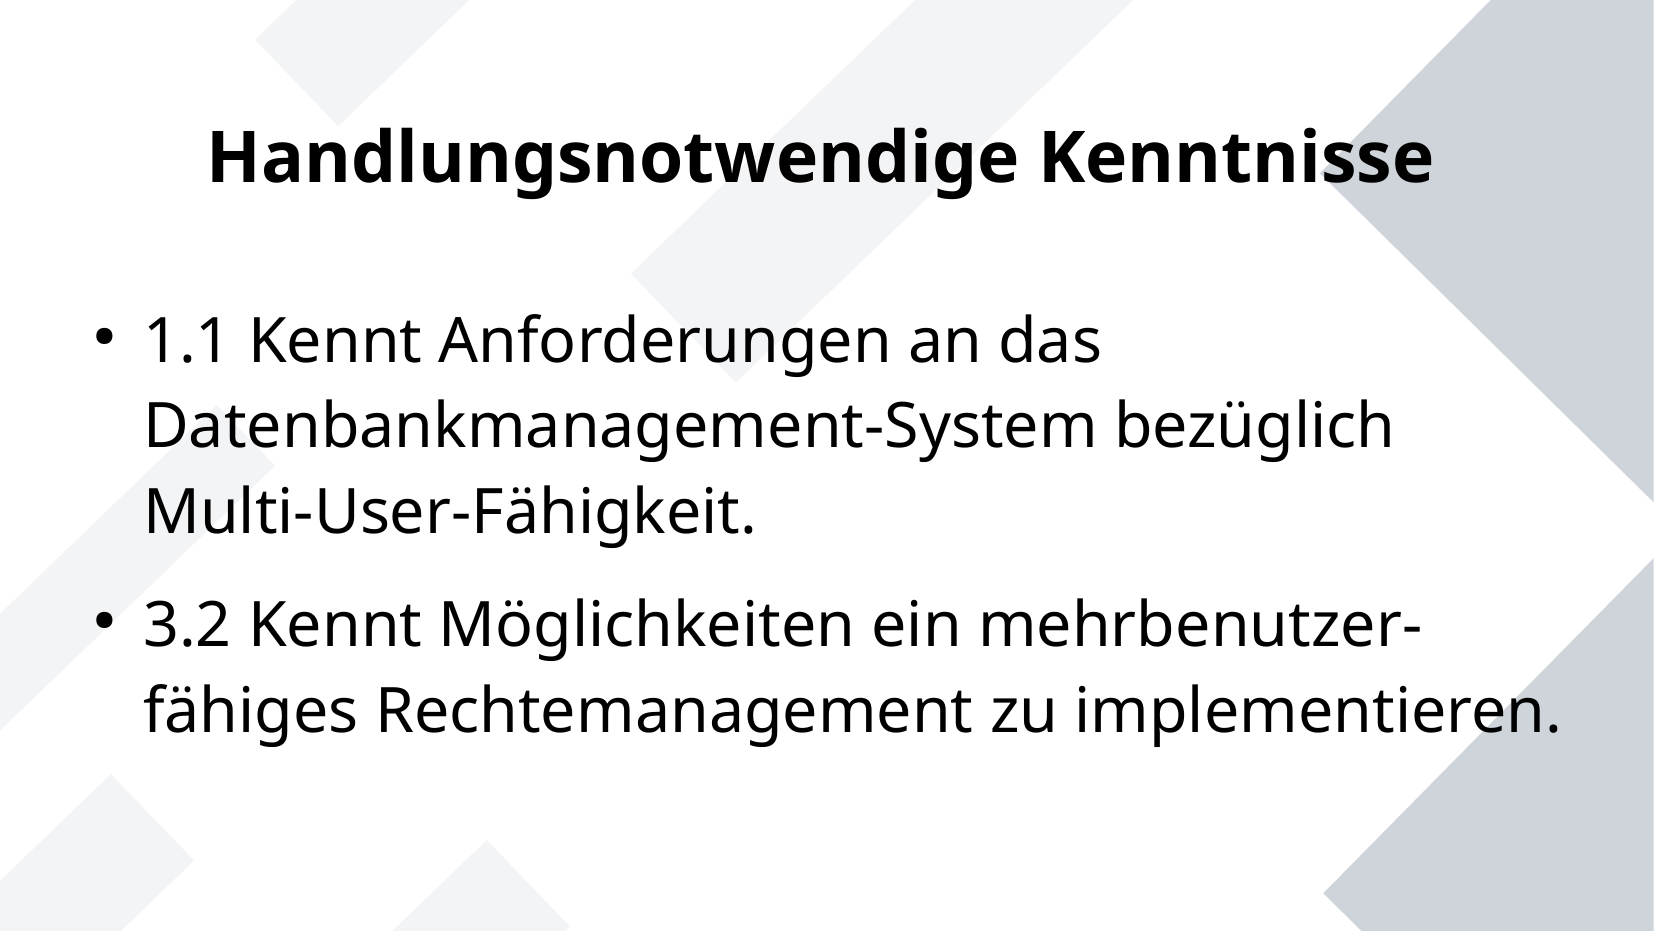

# Handlungsnotwendige Kenntnisse
1.1 Kennt Anforderungen an das Datenbankmanagement-System bezüglich Multi-User-Fähigkeit.
3.2 Kennt Möglichkeiten ein mehrbenutzer-fähiges Rechtemanagement zu implementieren.